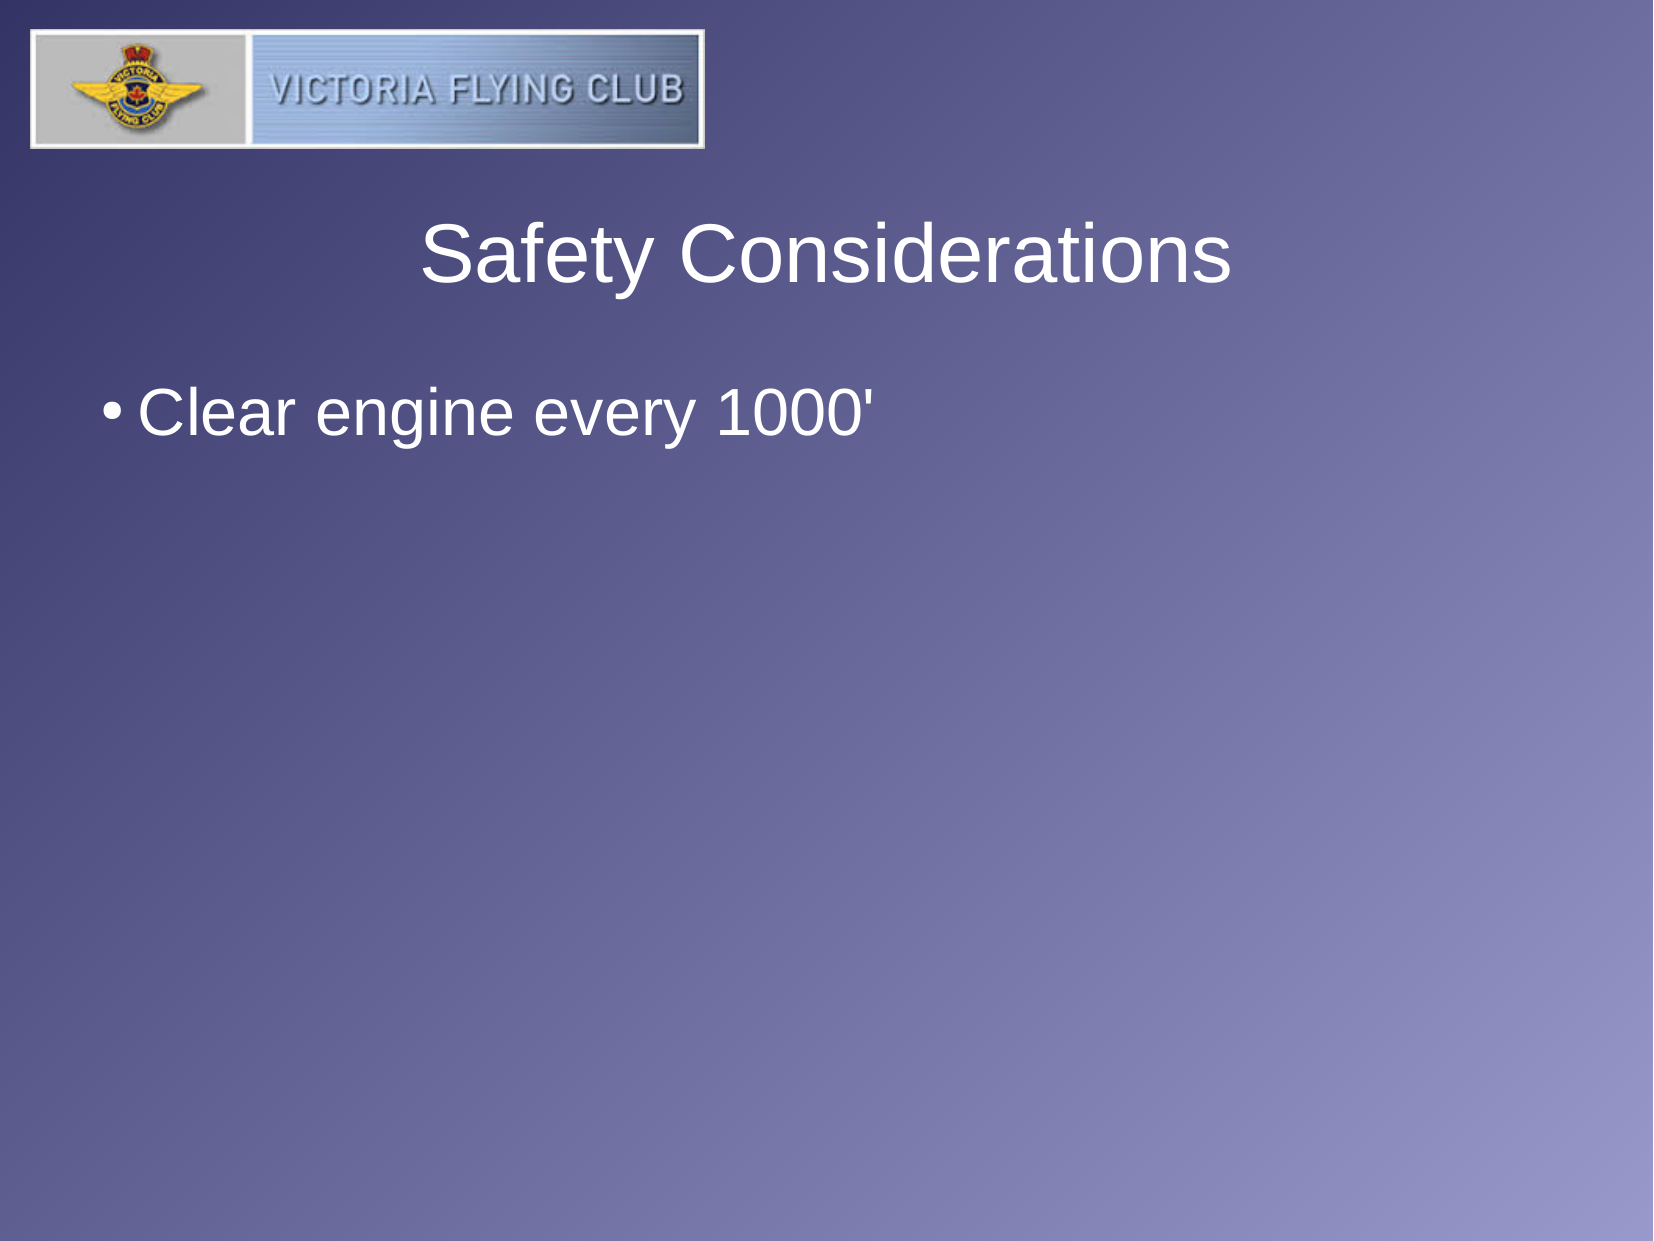

# Safety Considerations
Clear engine every 1000'